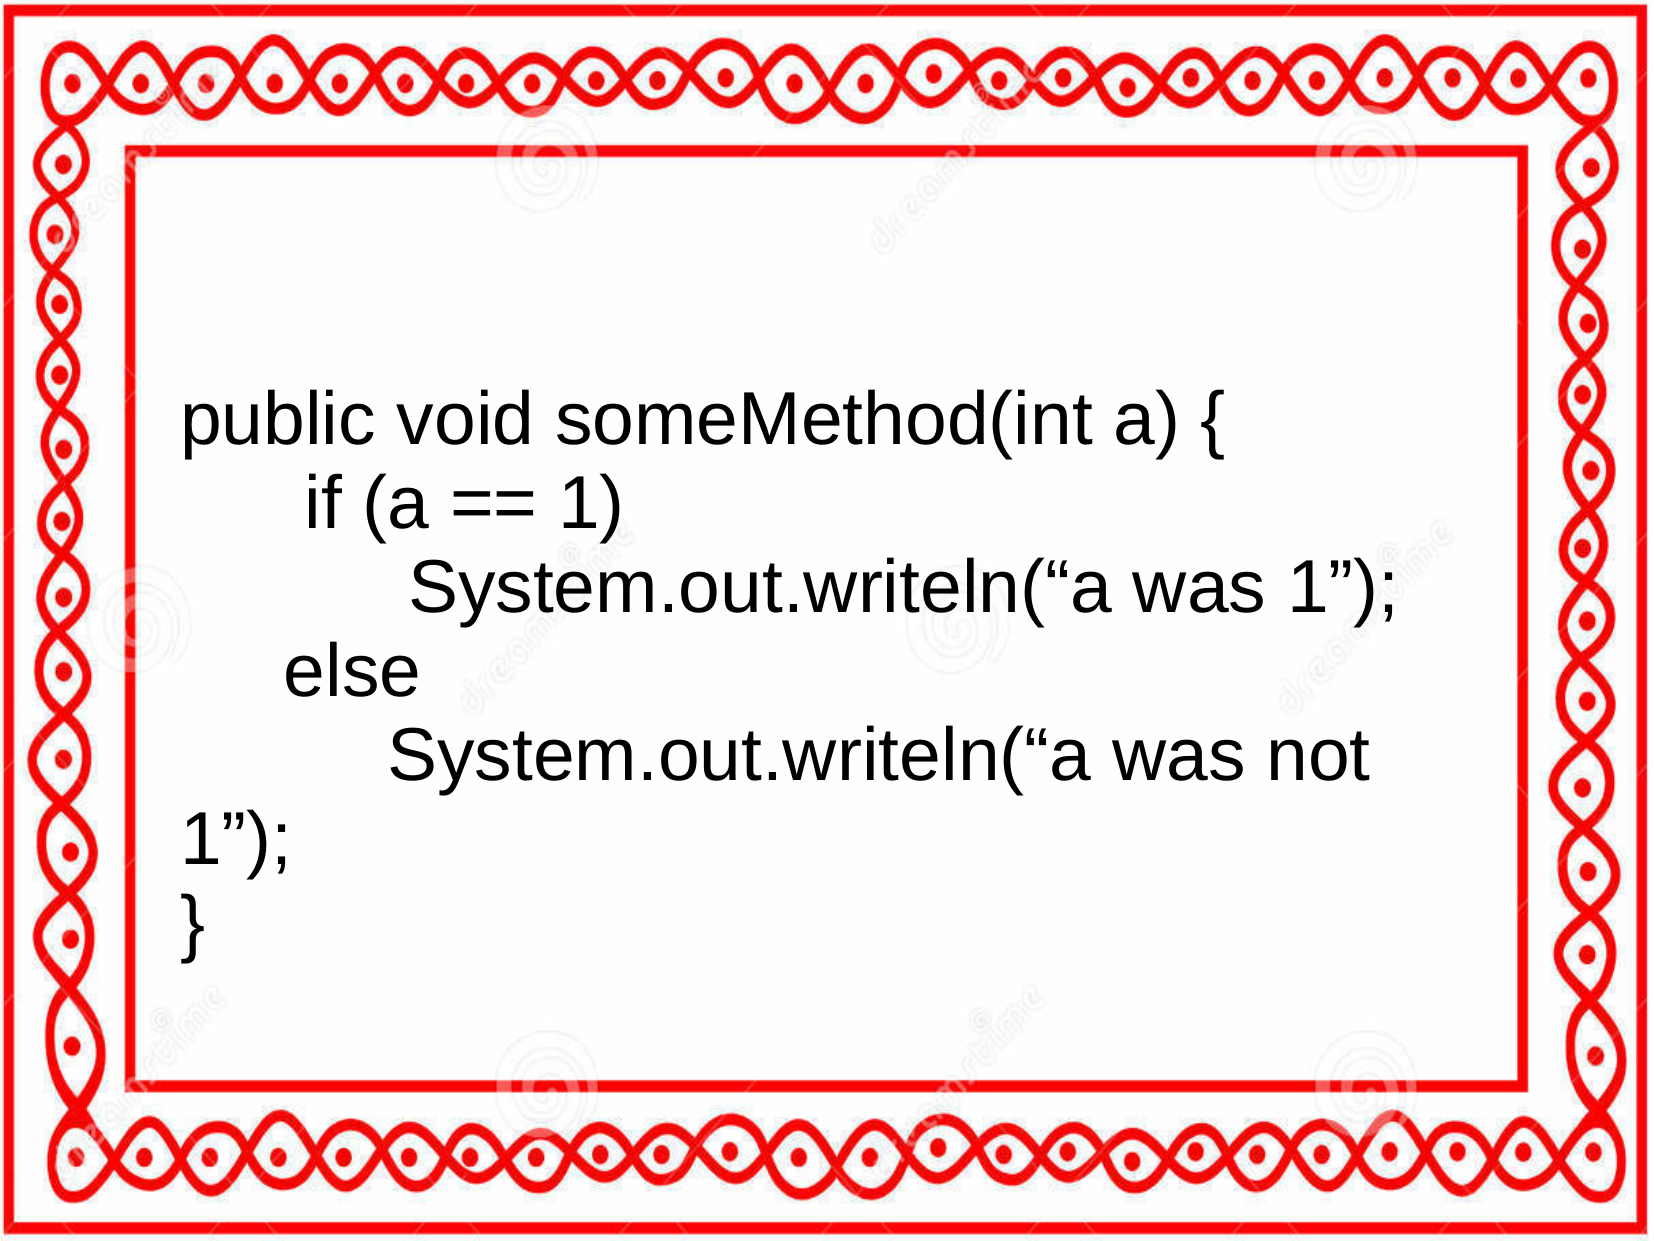

# public void someMethod(int a) {
 if (a == 1)
 System.out.writeln(“a was 1”);
 else
 System.out.writeln(“a was not 1”);
}